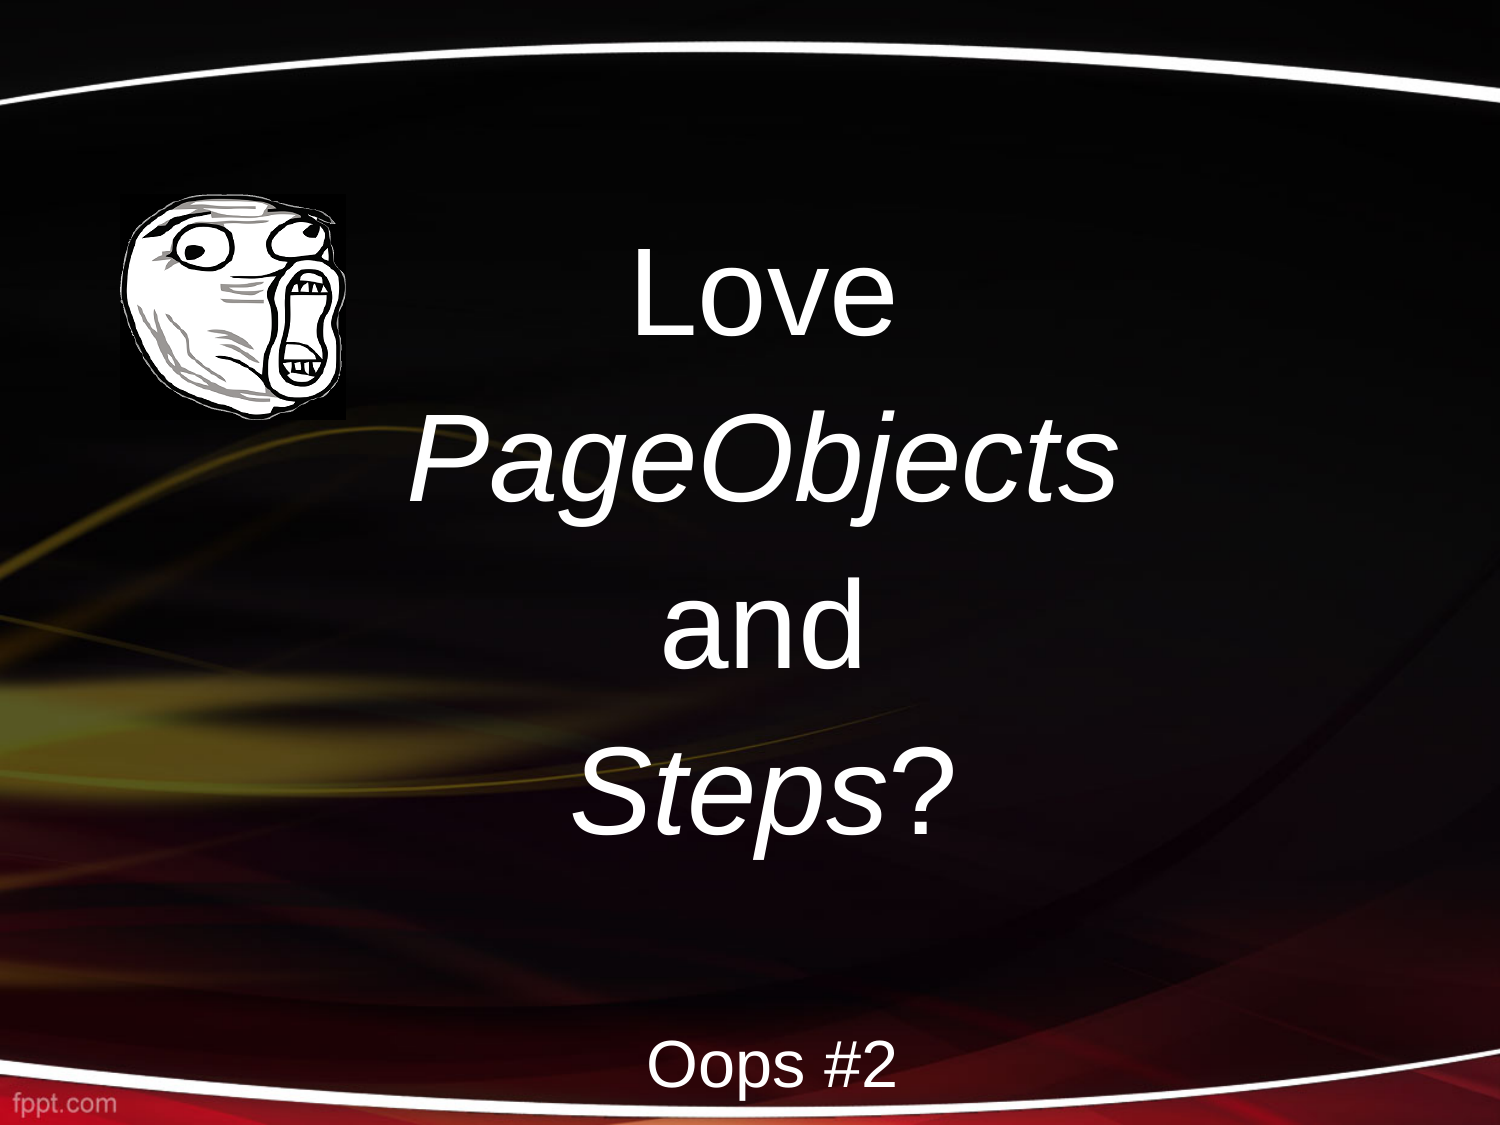

Love
PageObjects
and
Steps?
# Oops #2